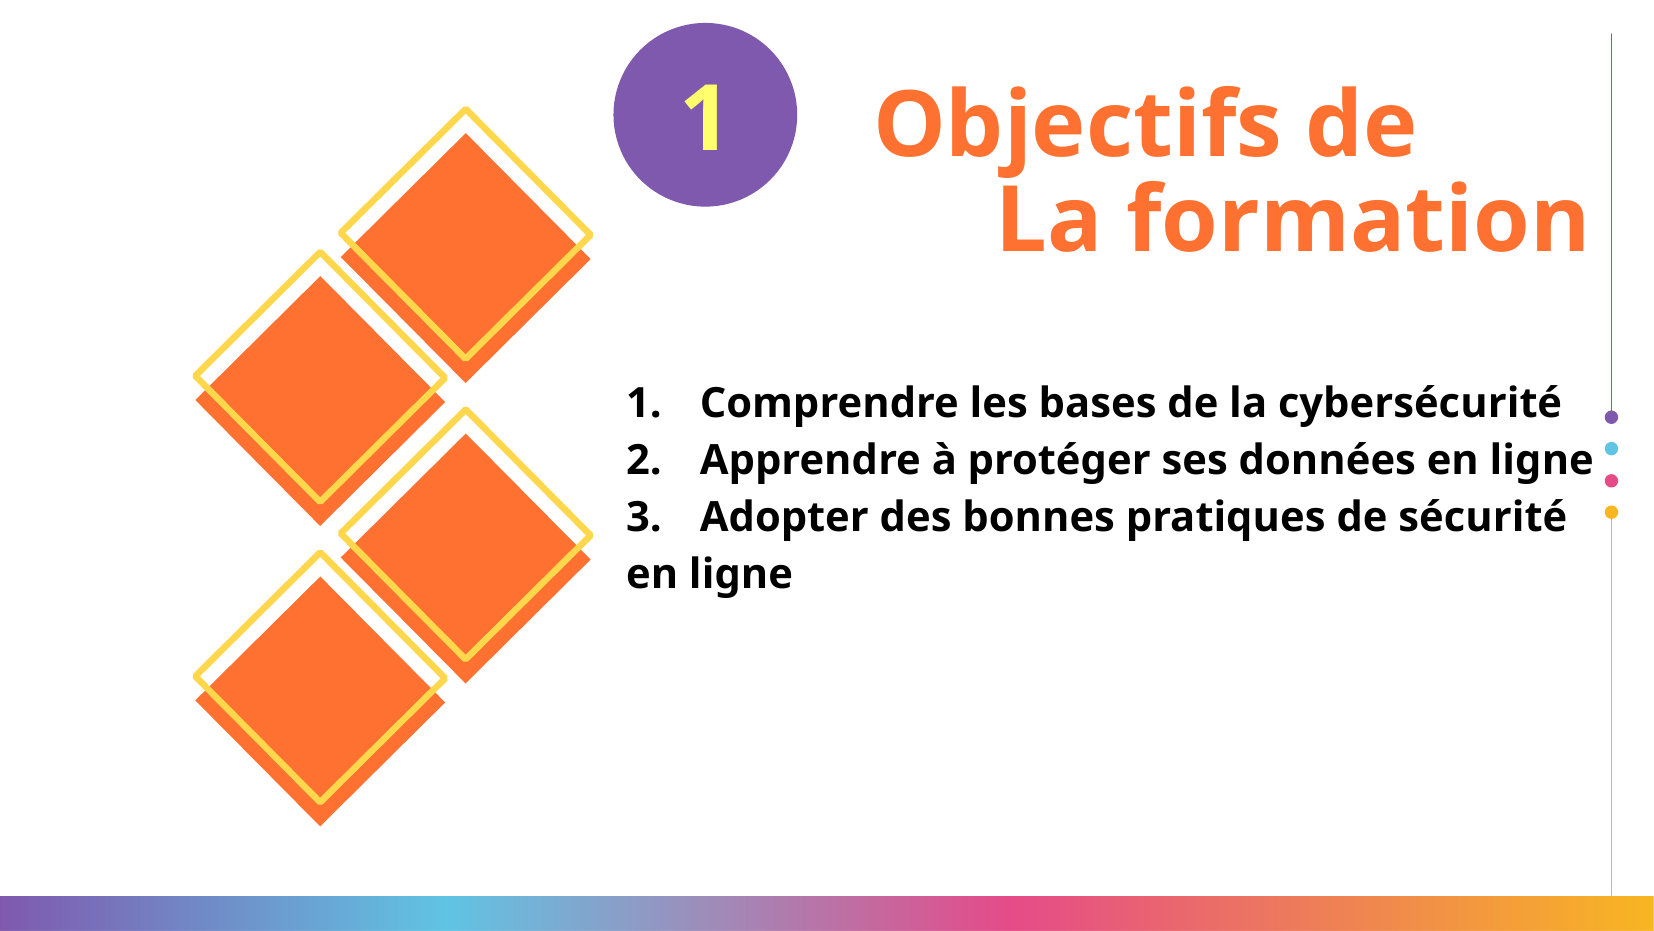

1
# Objectifs de
La formation
1.	Comprendre les bases de la cybersécurité
2.	Apprendre à protéger ses données en ligne
3.	Adopter des bonnes pratiques de sécurité en ligne